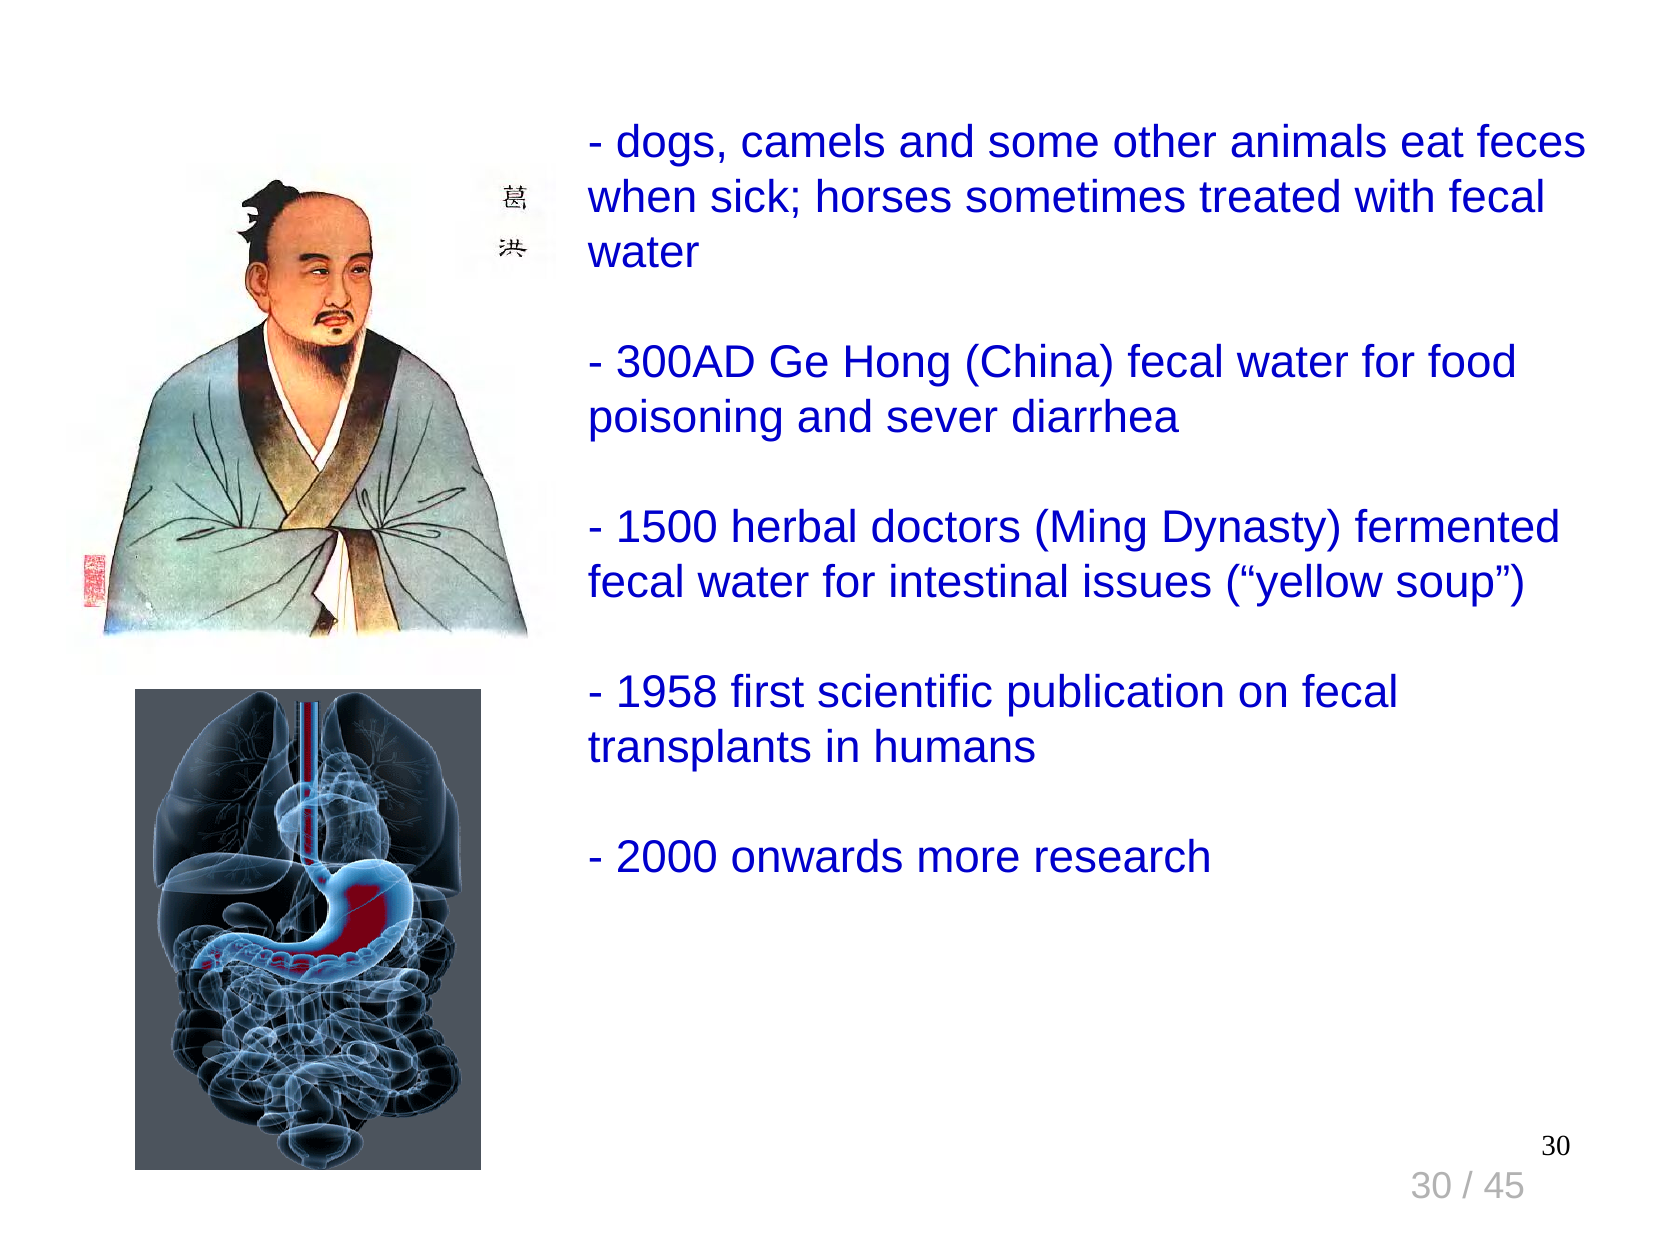

- dogs, camels and some other animals eat feces when sick; horses sometimes treated with fecal water
- 300AD Ge Hong (China) fecal water for food poisoning and sever diarrhea
- 1500 herbal doctors (Ming Dynasty) fermented fecal water for intestinal issues (“yellow soup”)
- 1958 first scientific publication on fecal transplants in humans
- 2000 onwards more research
30